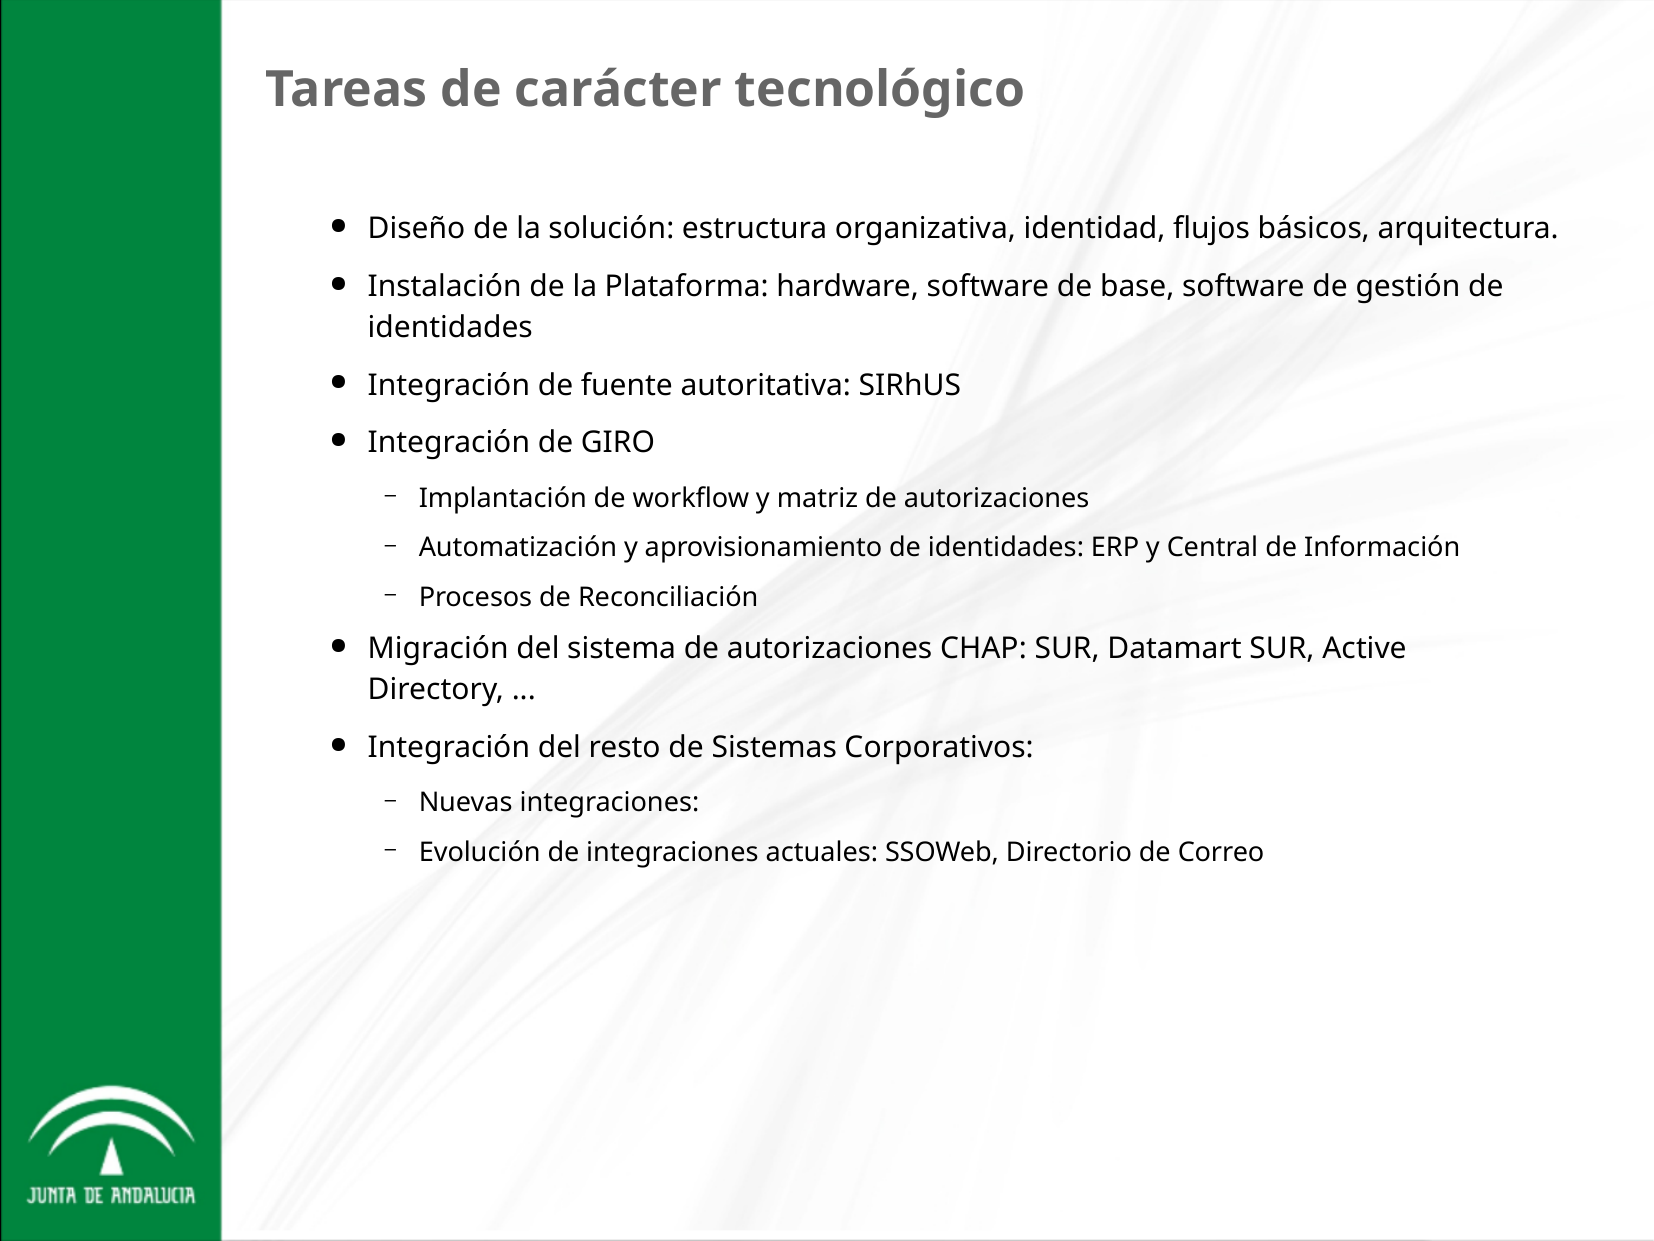

# Tareas de carácter tecnológico
Diseño de la solución: estructura organizativa, identidad, flujos básicos, arquitectura.
Instalación de la Plataforma: hardware, software de base, software de gestión de identidades
Integración de fuente autoritativa: SIRhUS
Integración de GIRO
Implantación de workflow y matriz de autorizaciones
Automatización y aprovisionamiento de identidades: ERP y Central de Información
Procesos de Reconciliación
Migración del sistema de autorizaciones CHAP: SUR, Datamart SUR, Active Directory, ...
Integración del resto de Sistemas Corporativos:
Nuevas integraciones:
Evolución de integraciones actuales: SSOWeb, Directorio de Correo